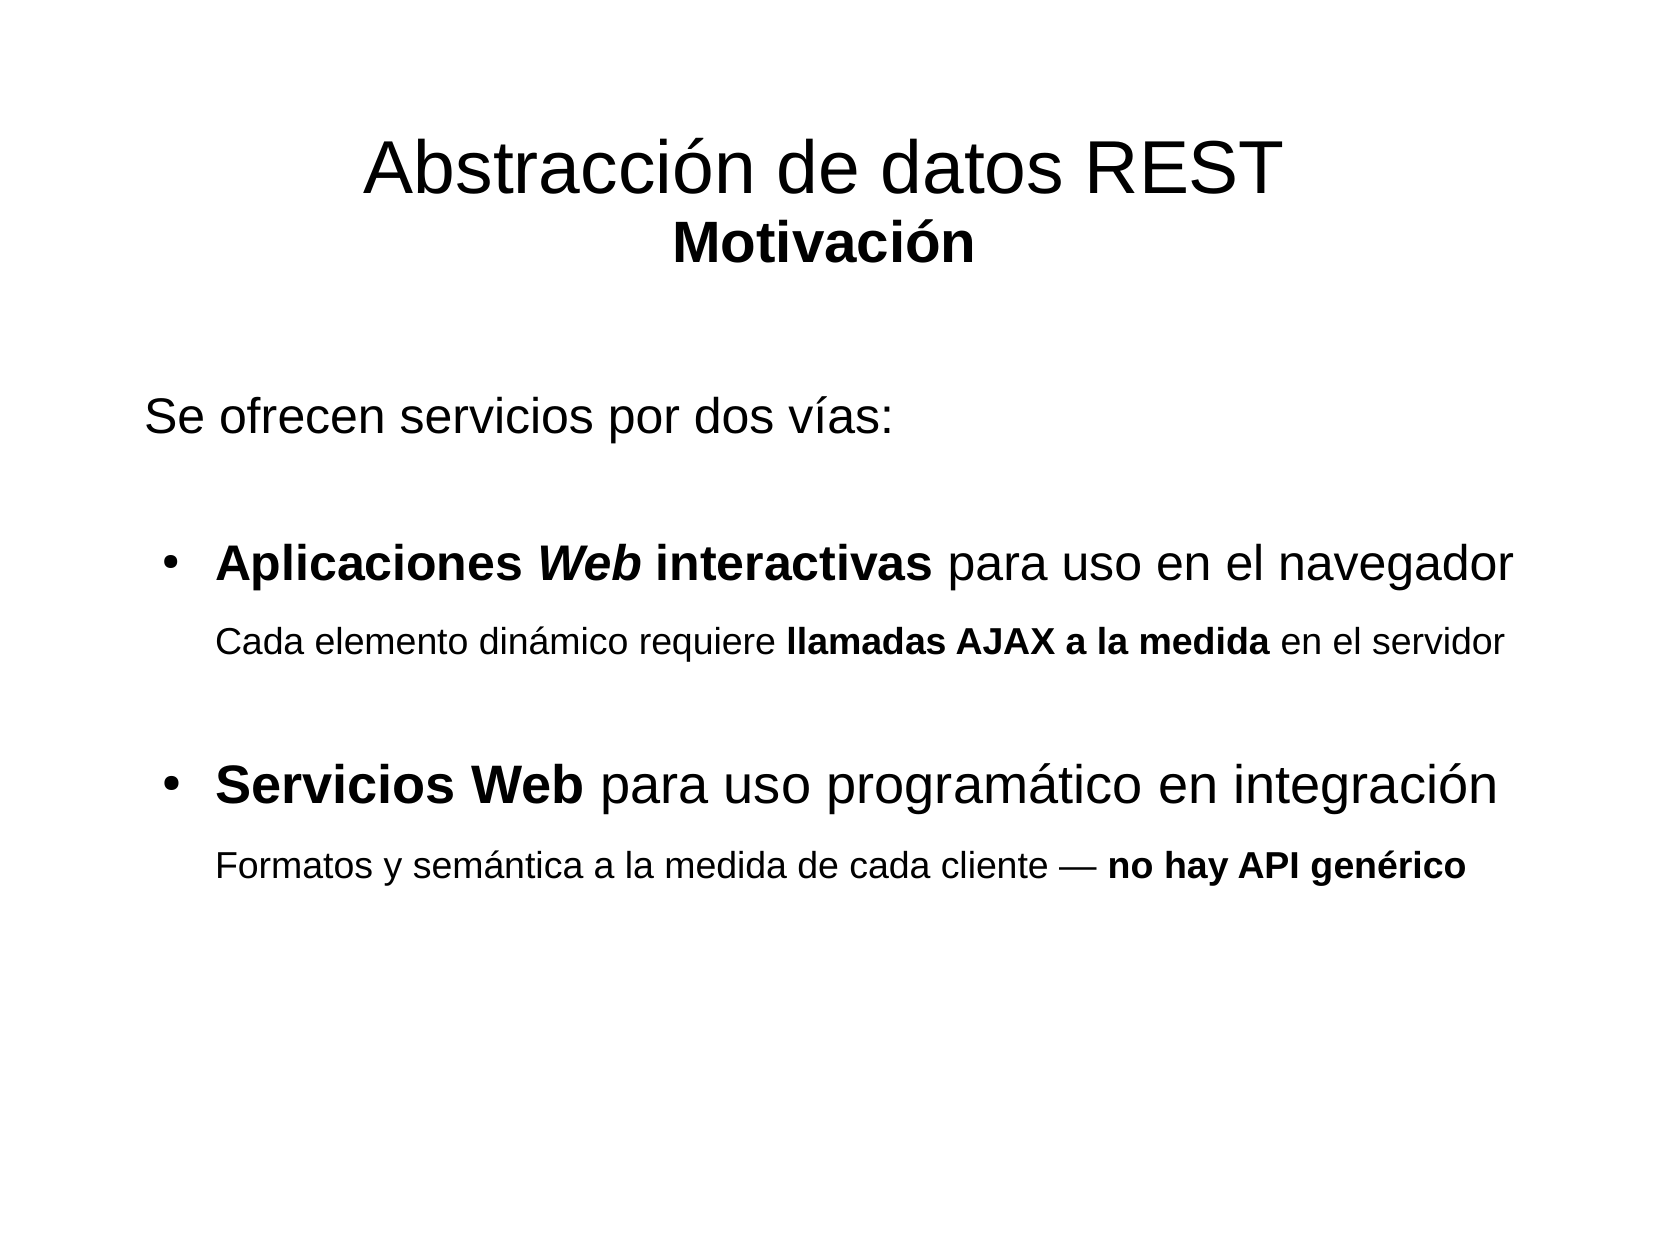

# Abstracción de datos REST Motivación
Se ofrecen servicios por dos vías:
Aplicaciones Web interactivas para uso en el navegador
Cada elemento dinámico requiere llamadas AJAX a la medida en el servidor
Servicios Web para uso programático en integración
Formatos y semántica a la medida de cada cliente — no hay API genérico